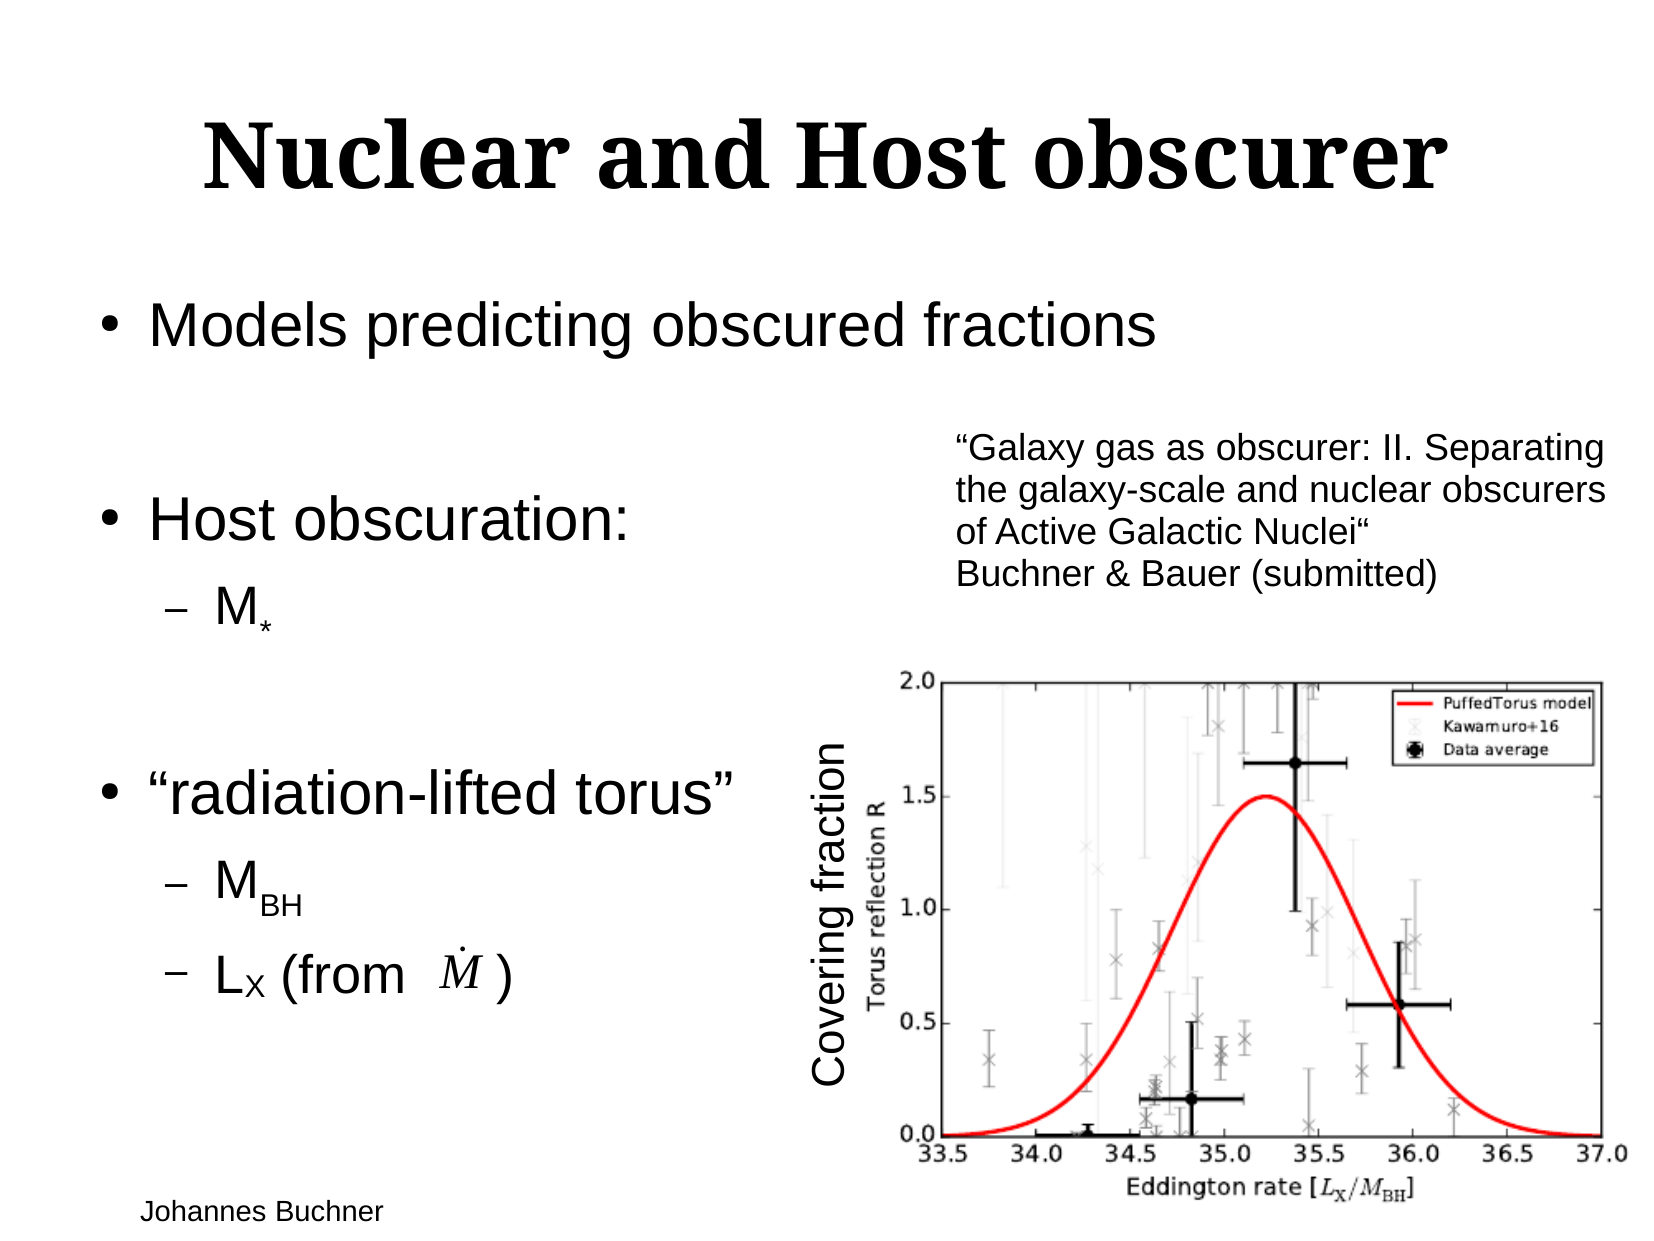

# Nuclear and Host obscurer
Models predicting obscured fractions
Host obscuration:
M*
“radiation-lifted torus”
MBH
LX (from )
“Galaxy gas as obscurer: II. Separating the galaxy-scale and nuclear obscurers of Active Galactic Nuclei“
Buchner & Bauer (submitted)
Covering fraction
Johannes Buchner